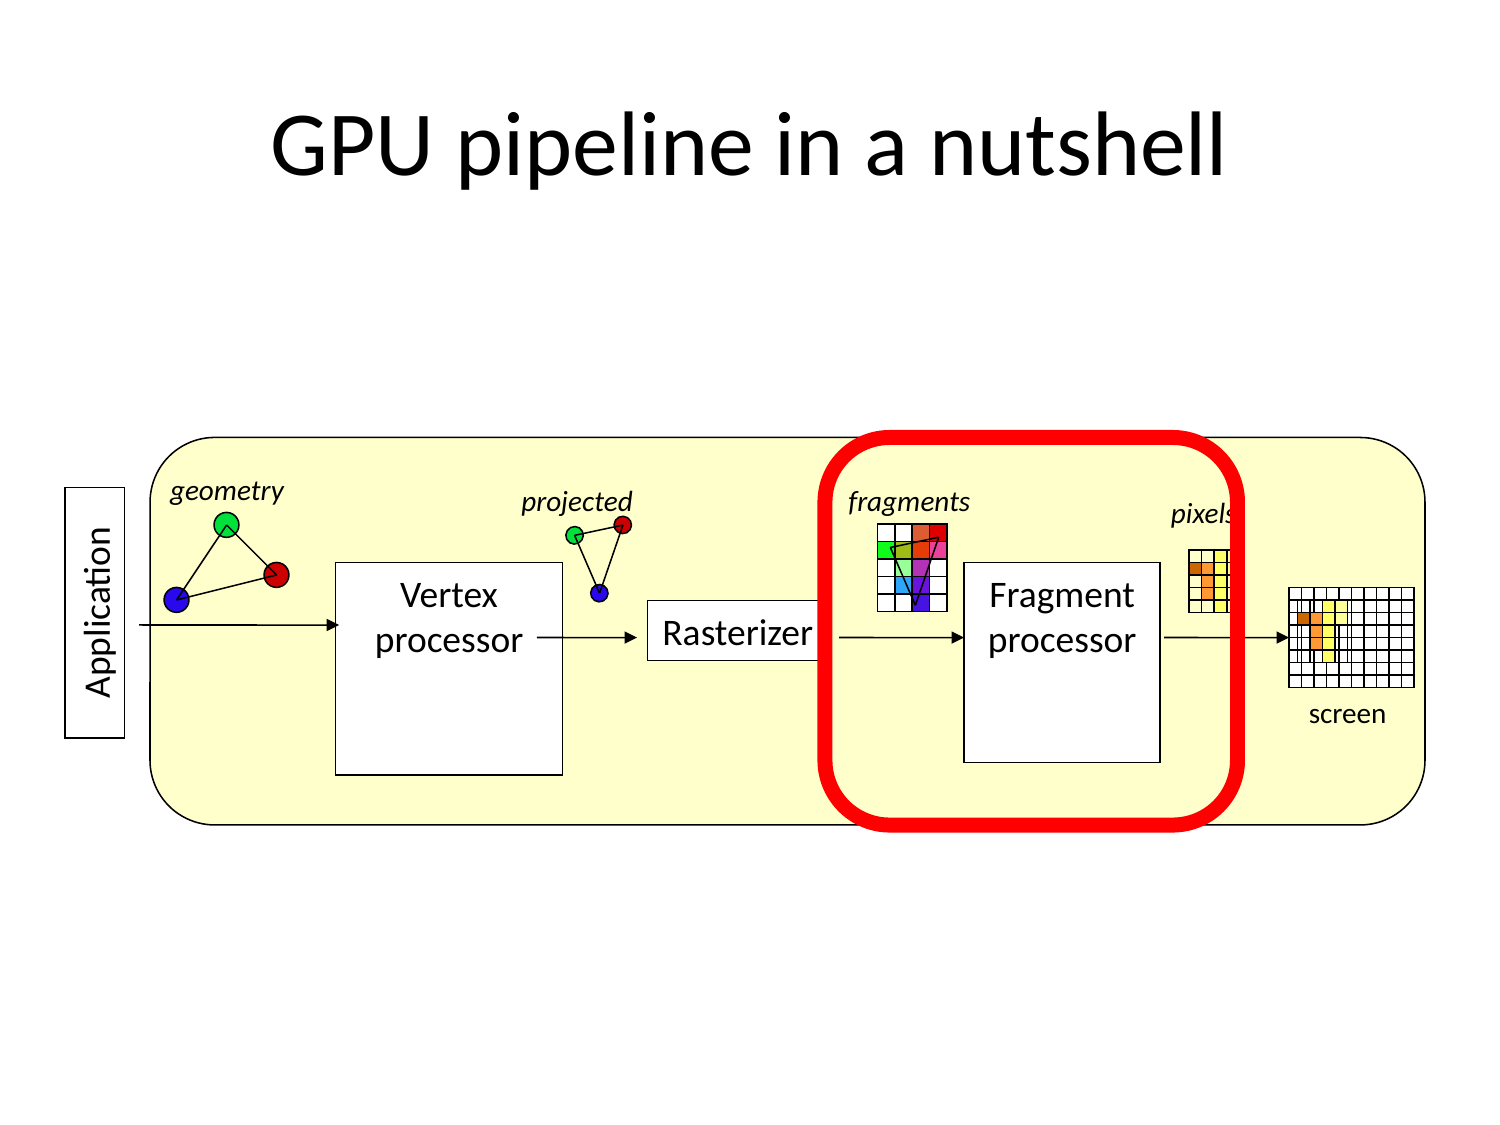

GPU pipeline in a nutshell
geometry
projected
fragments
pixels
Vertex
processor
Fragment
processor
Application
Rasterizer
screen